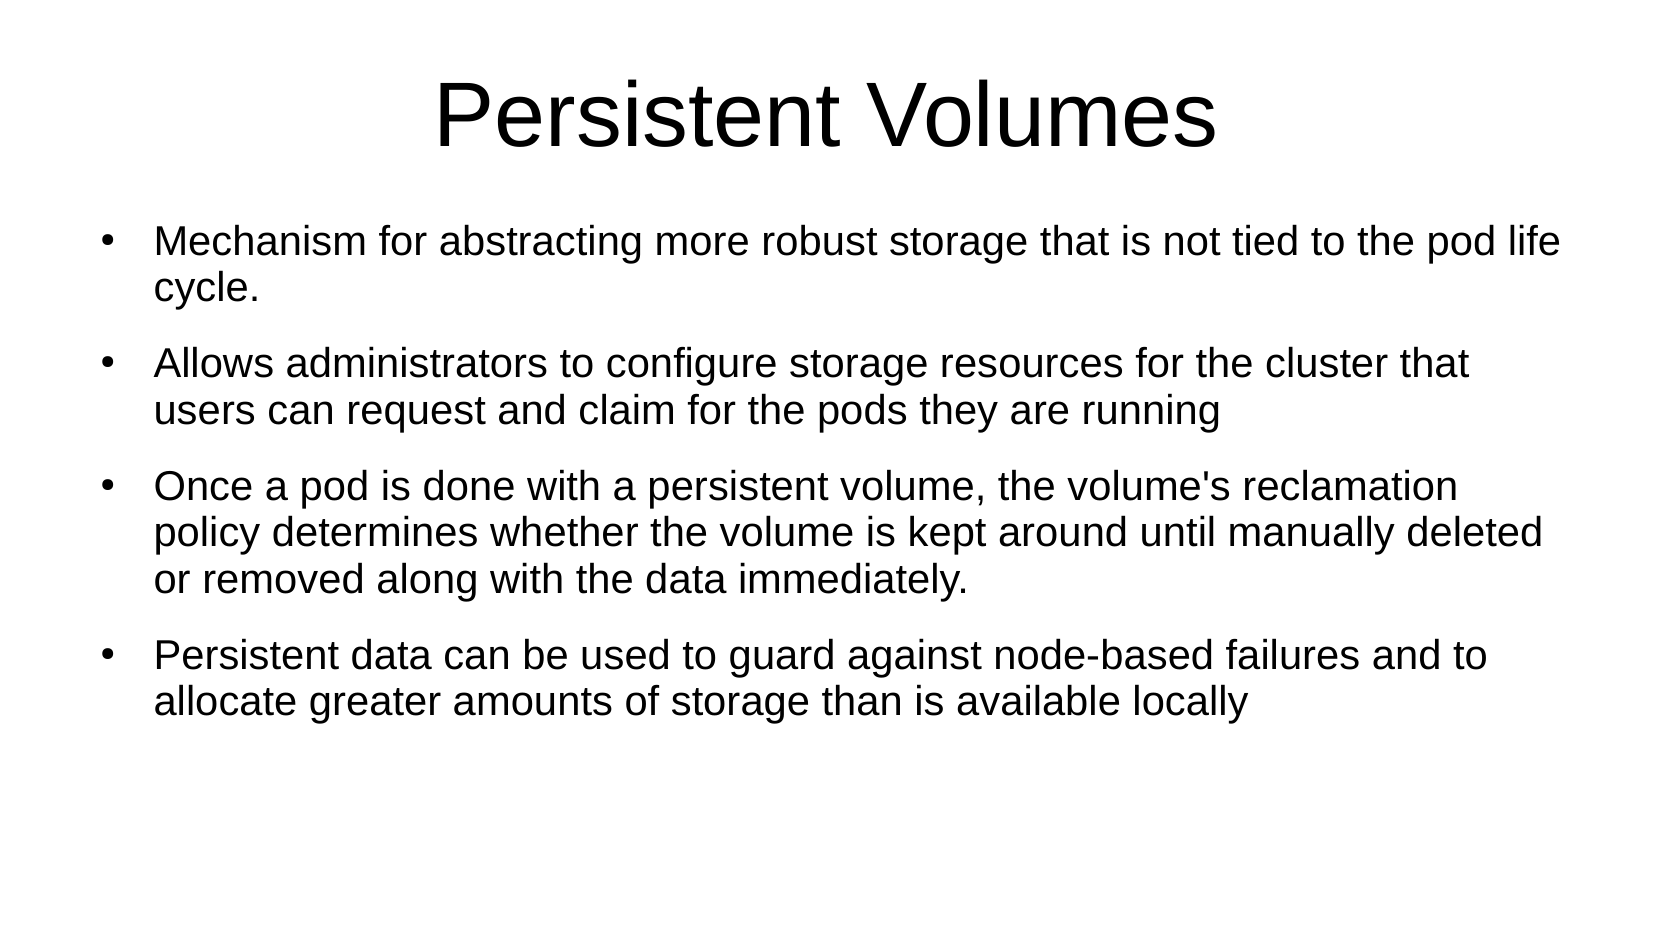

# Persistent Volumes
Mechanism for abstracting more robust storage that is not tied to the pod life cycle.
Allows administrators to configure storage resources for the cluster that users can request and claim for the pods they are running
Once a pod is done with a persistent volume, the volume's reclamation policy determines whether the volume is kept around until manually deleted or removed along with the data immediately.
Persistent data can be used to guard against node-based failures and to allocate greater amounts of storage than is available locally